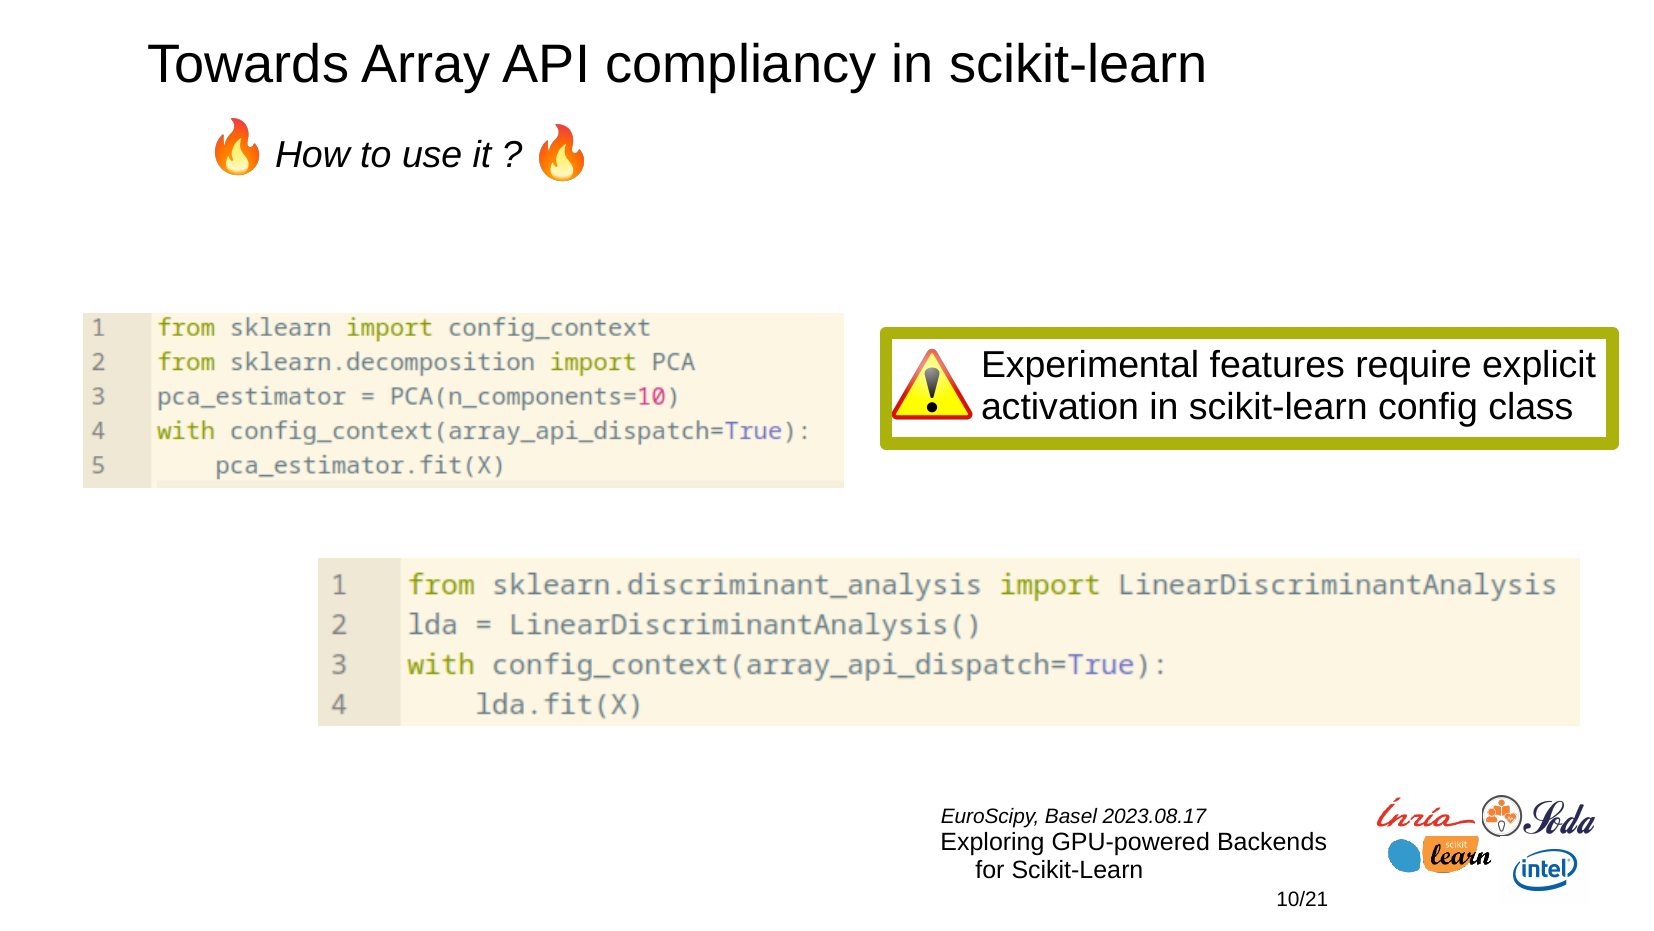

Towards Array API compliancy in scikit-learn
How to use it ?
Experimental features require explicit
activation in scikit-learn config class
 EuroScipy, Basel 2023.08.17
 Exploring GPU-powered Backends
 for Scikit-Learn
 10/21